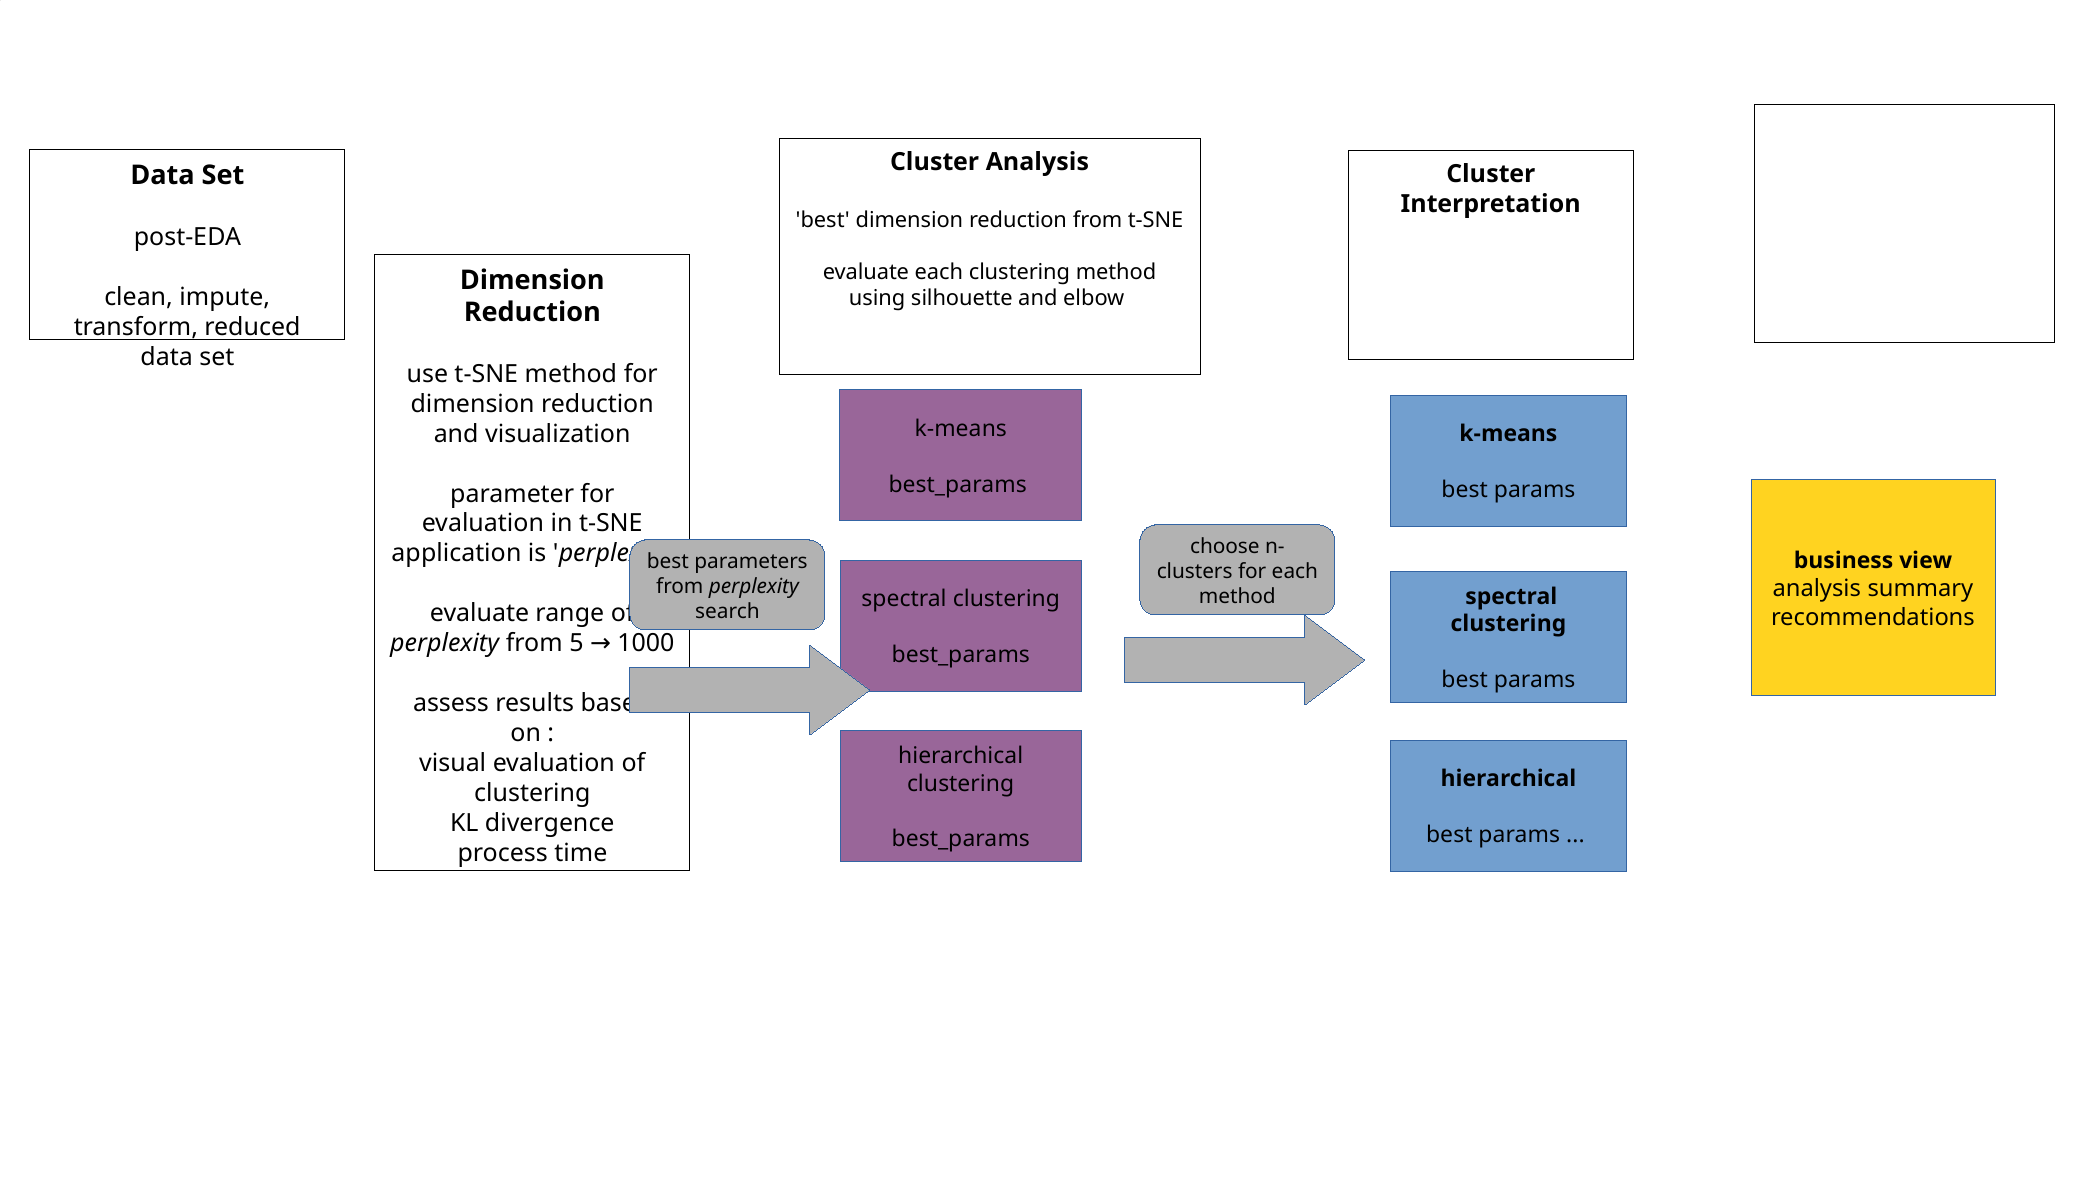

Cluster Analysis
'best' dimension reduction from t-SNE
evaluate each clustering method using silhouette and elbow
Data Set
post-EDA
clean, impute, transform, reduced data set
Cluster Interpretation
Dimension Reduction
use t-SNE method for dimension reduction and visualization
parameter for evaluation in t-SNE application is 'perplexity'
evaluate range of perplexity from 5 → 1000
assess results based on :
visual evaluation of clustering
KL divergence
process time
k-means
best_params
k-means
best params
business view
analysis summary
recommendations
choose n-clusters for each method
best parameters from perplexity search
spectral clustering
best_params
 spectral clustering
best params
hierarchical clustering
best_params
hierarchical
best params ...